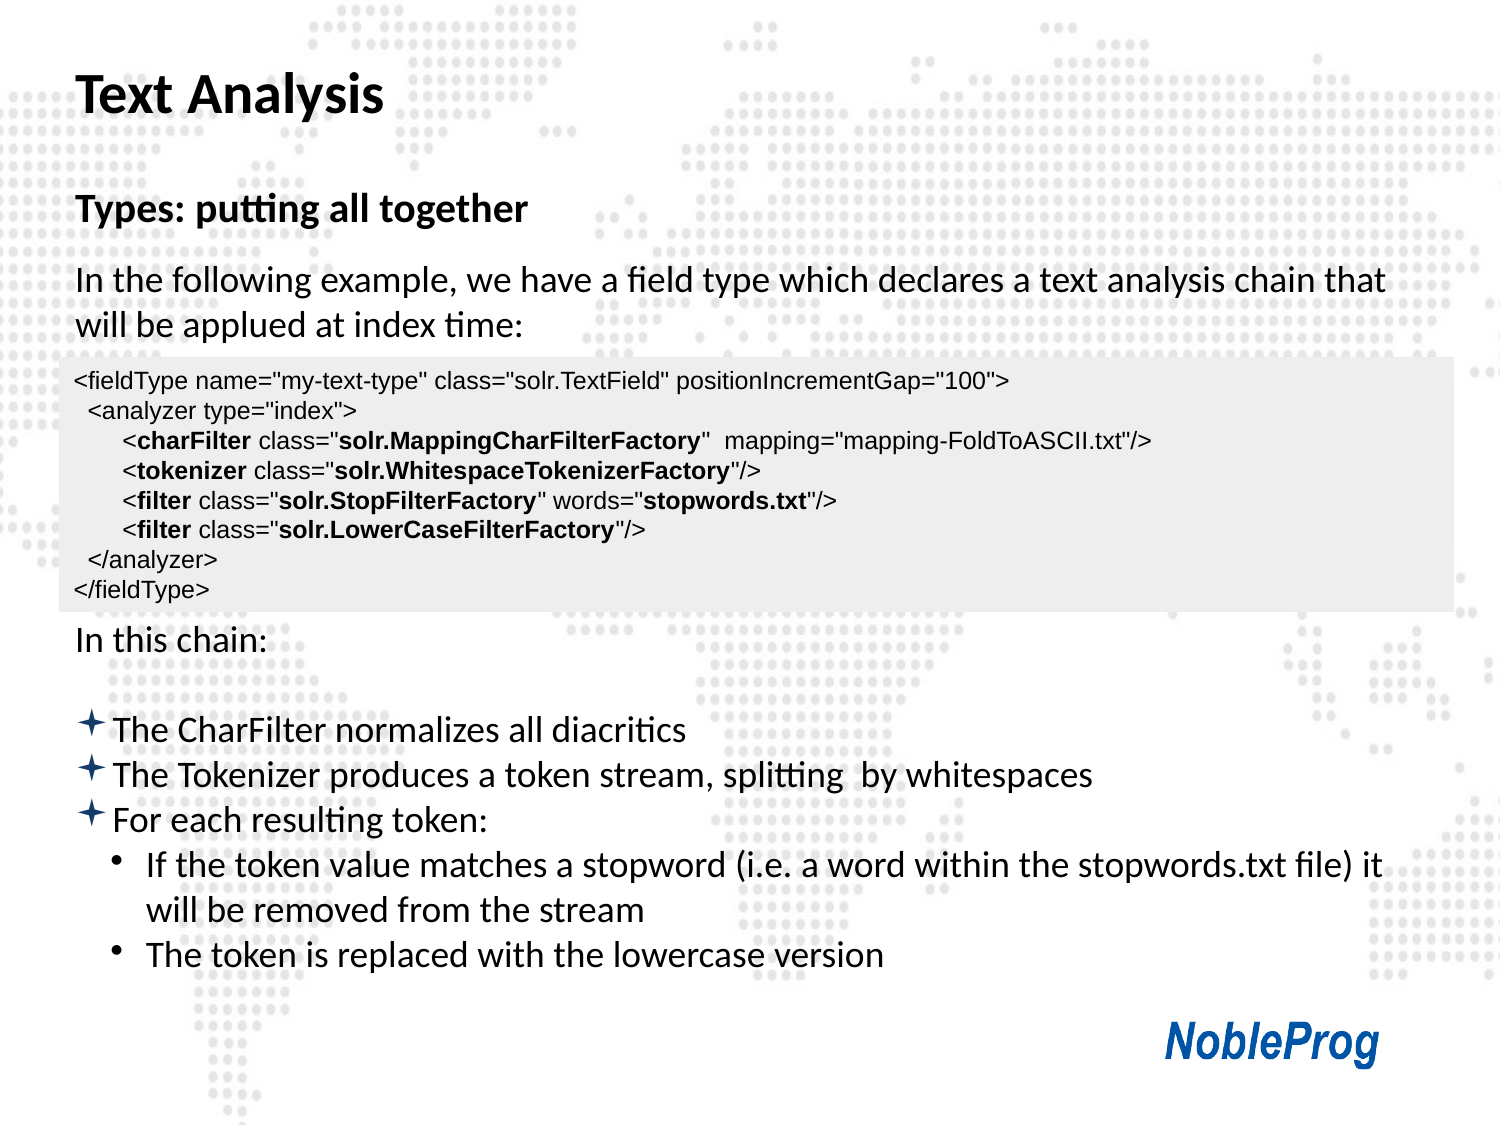

Text Analysis
Types: putting all together
In the following example, we have a field type which declares a text analysis chain that will be applued at index time:
In this chain:
The CharFilter normalizes all diacritics
The Tokenizer produces a token stream, splitting by whitespaces
For each resulting token:
If the token value matches a stopword (i.e. a word within the stopwords.txt file) it will be removed from the stream
The token is replaced with the lowercase version
<fieldType name="my-text-type" class="solr.TextField" positionIncrementGap="100">
 <analyzer type="index">
 <charFilter class="solr.MappingCharFilterFactory" mapping="mapping-FoldToASCII.txt"/>
 <tokenizer class="solr.WhitespaceTokenizerFactory"/>
 <filter class="solr.StopFilterFactory" words="stopwords.txt"/>
 <filter class="solr.LowerCaseFilterFactory"/>
 </analyzer>
</fieldType>